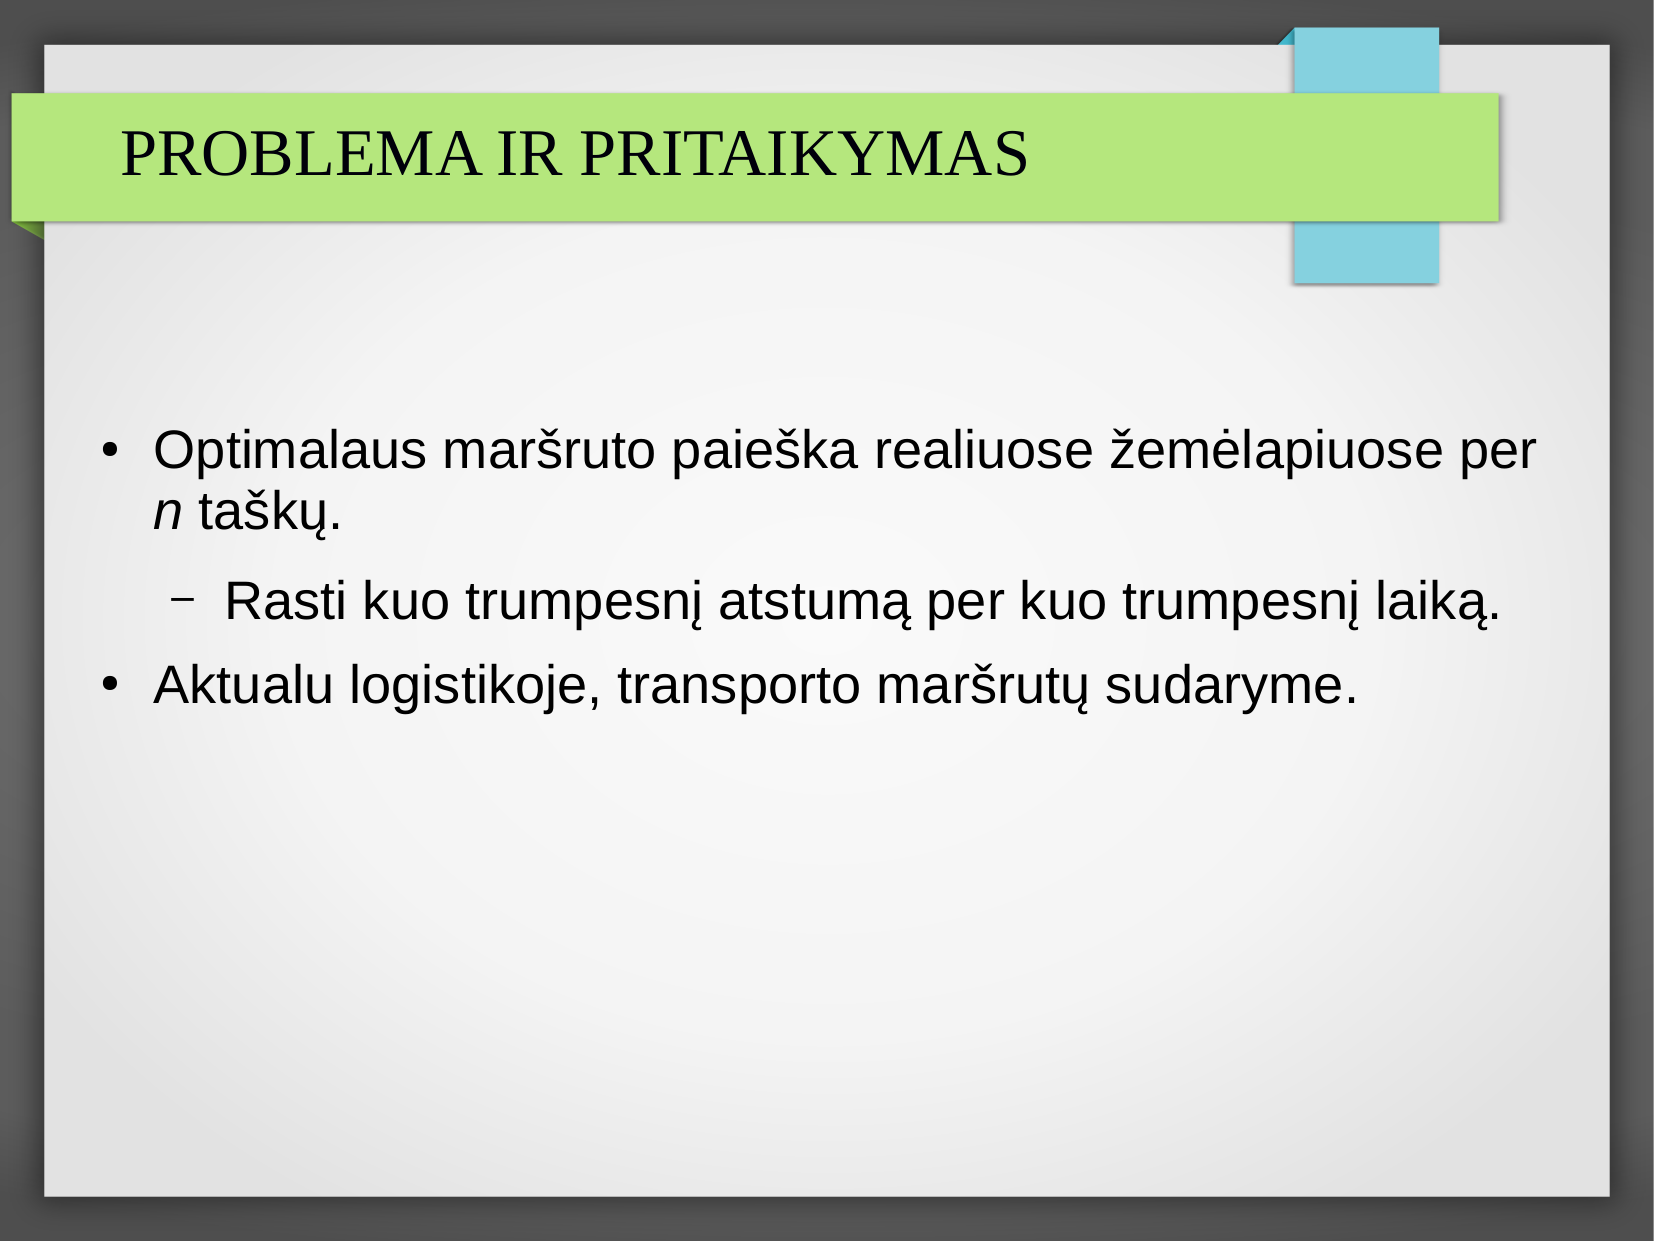

# PROBLEMA IR PRITAIKYMAS
Optimalaus maršruto paieška realiuose žemėlapiuose per n taškų.
Rasti kuo trumpesnį atstumą per kuo trumpesnį laiką.
Aktualu logistikoje, transporto maršrutų sudaryme.